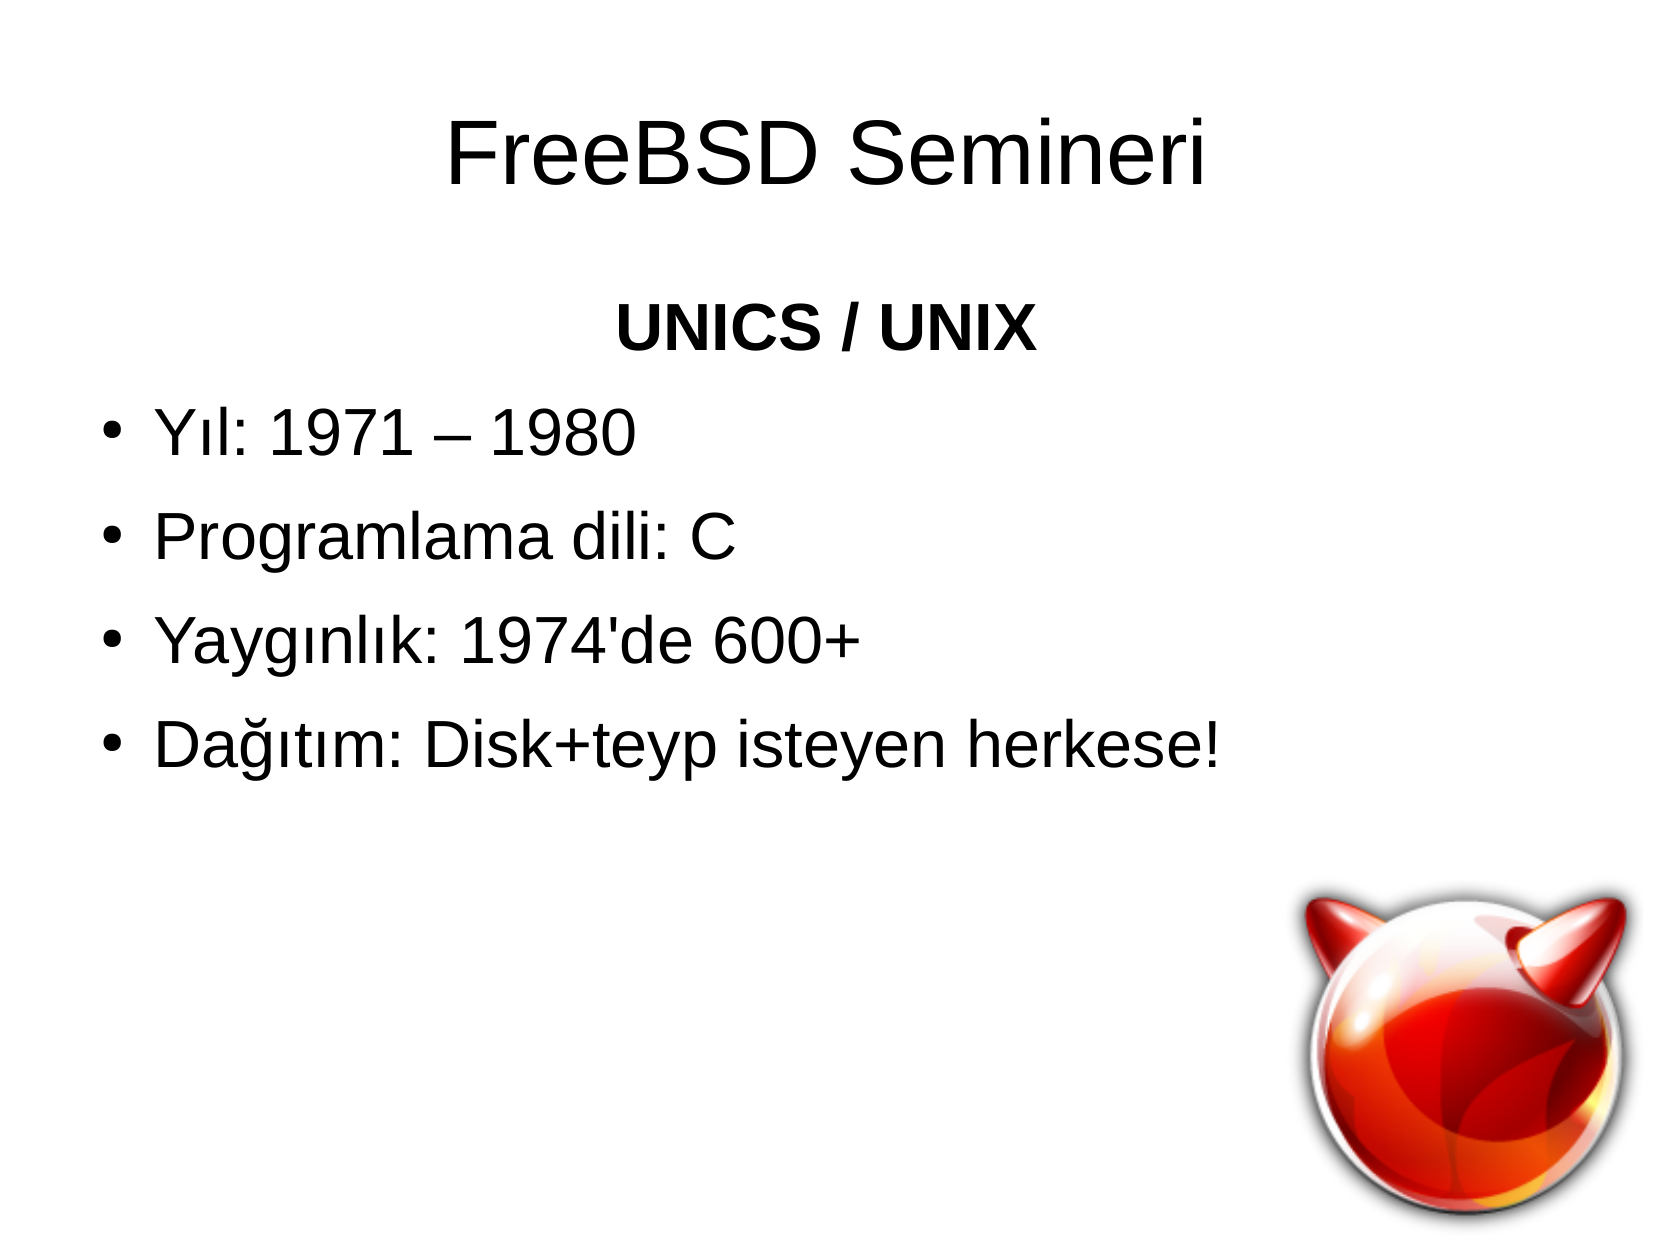

# FreeBSD Semineri
UNICS / UNIX
Yıl: 1971 – 1980
Programlama dili: C
Yaygınlık: 1974'de 600+
Dağıtım: Disk+teyp isteyen herkese!